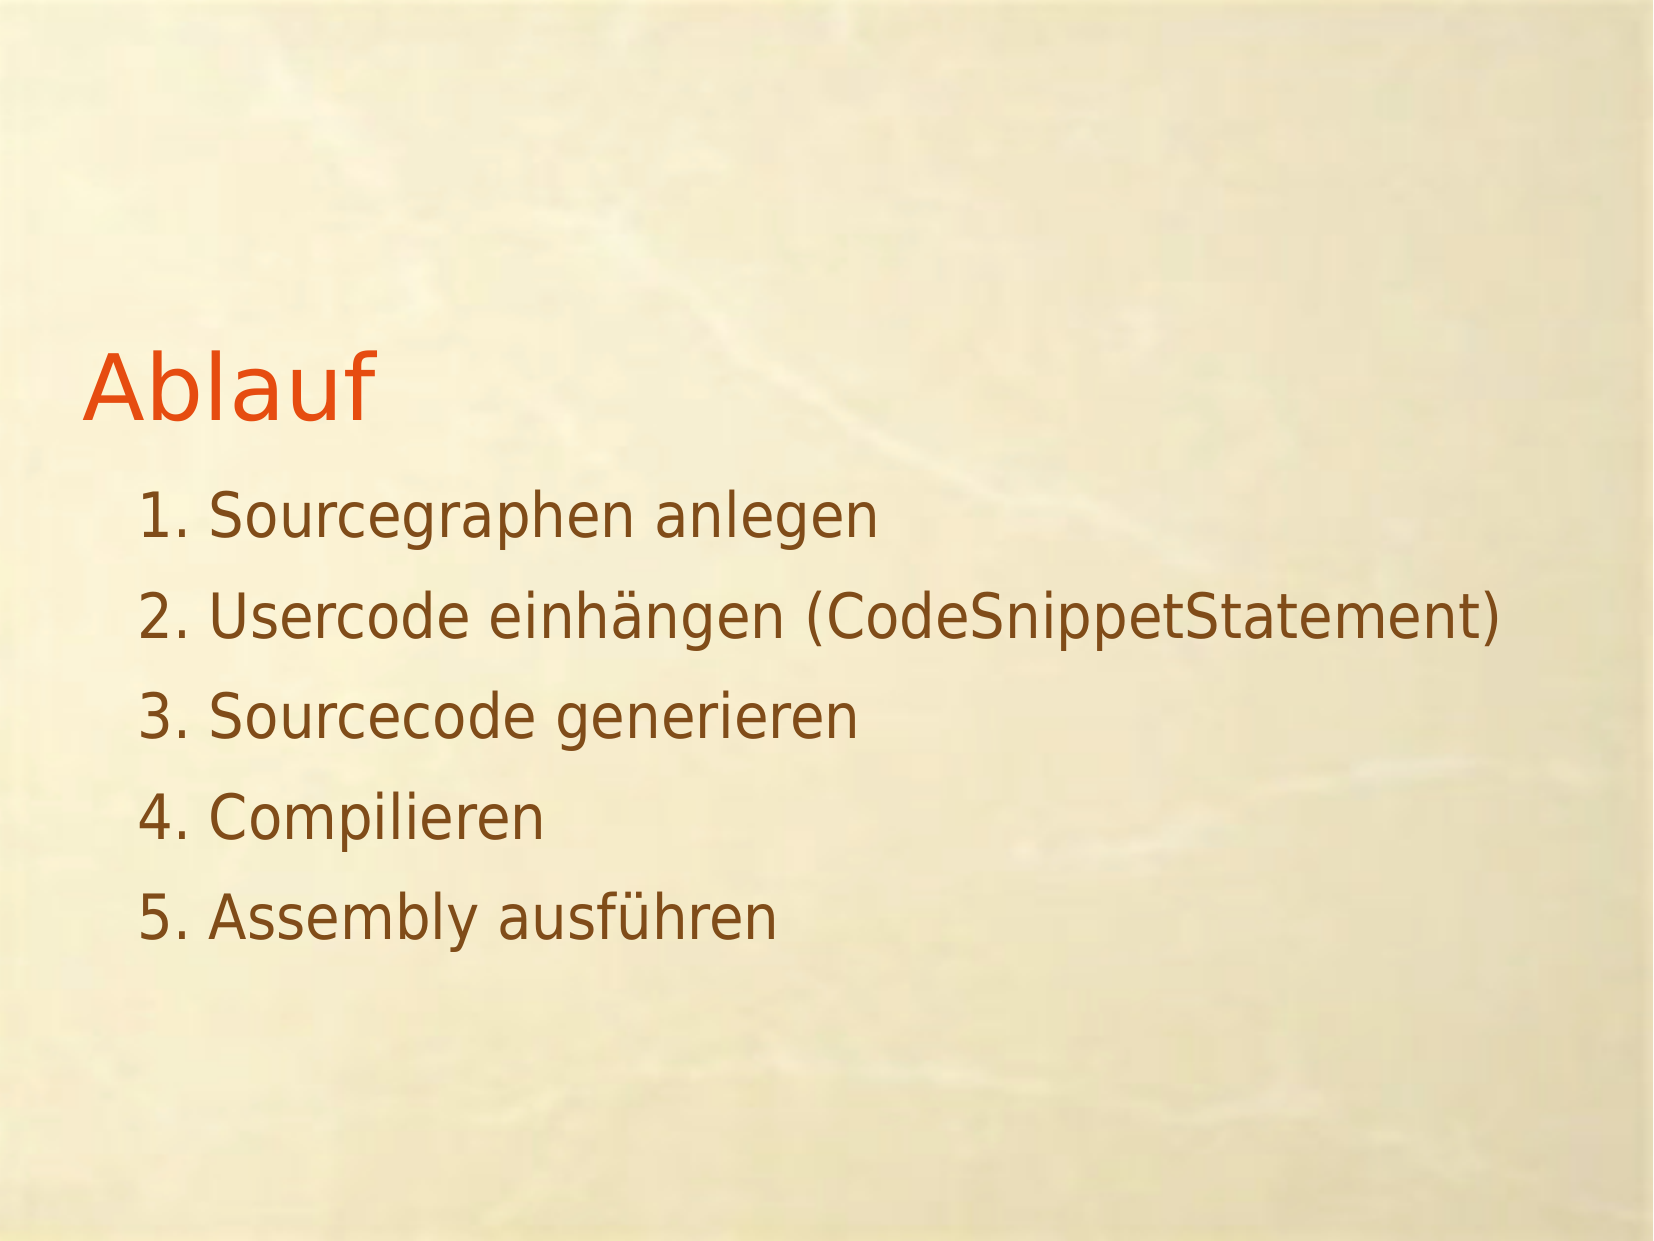

# Ablauf
 Sourcegraphen anlegen
 Usercode einhängen (CodeSnippetStatement)
 Sourcecode generieren
 Compilieren
 Assembly ausführen